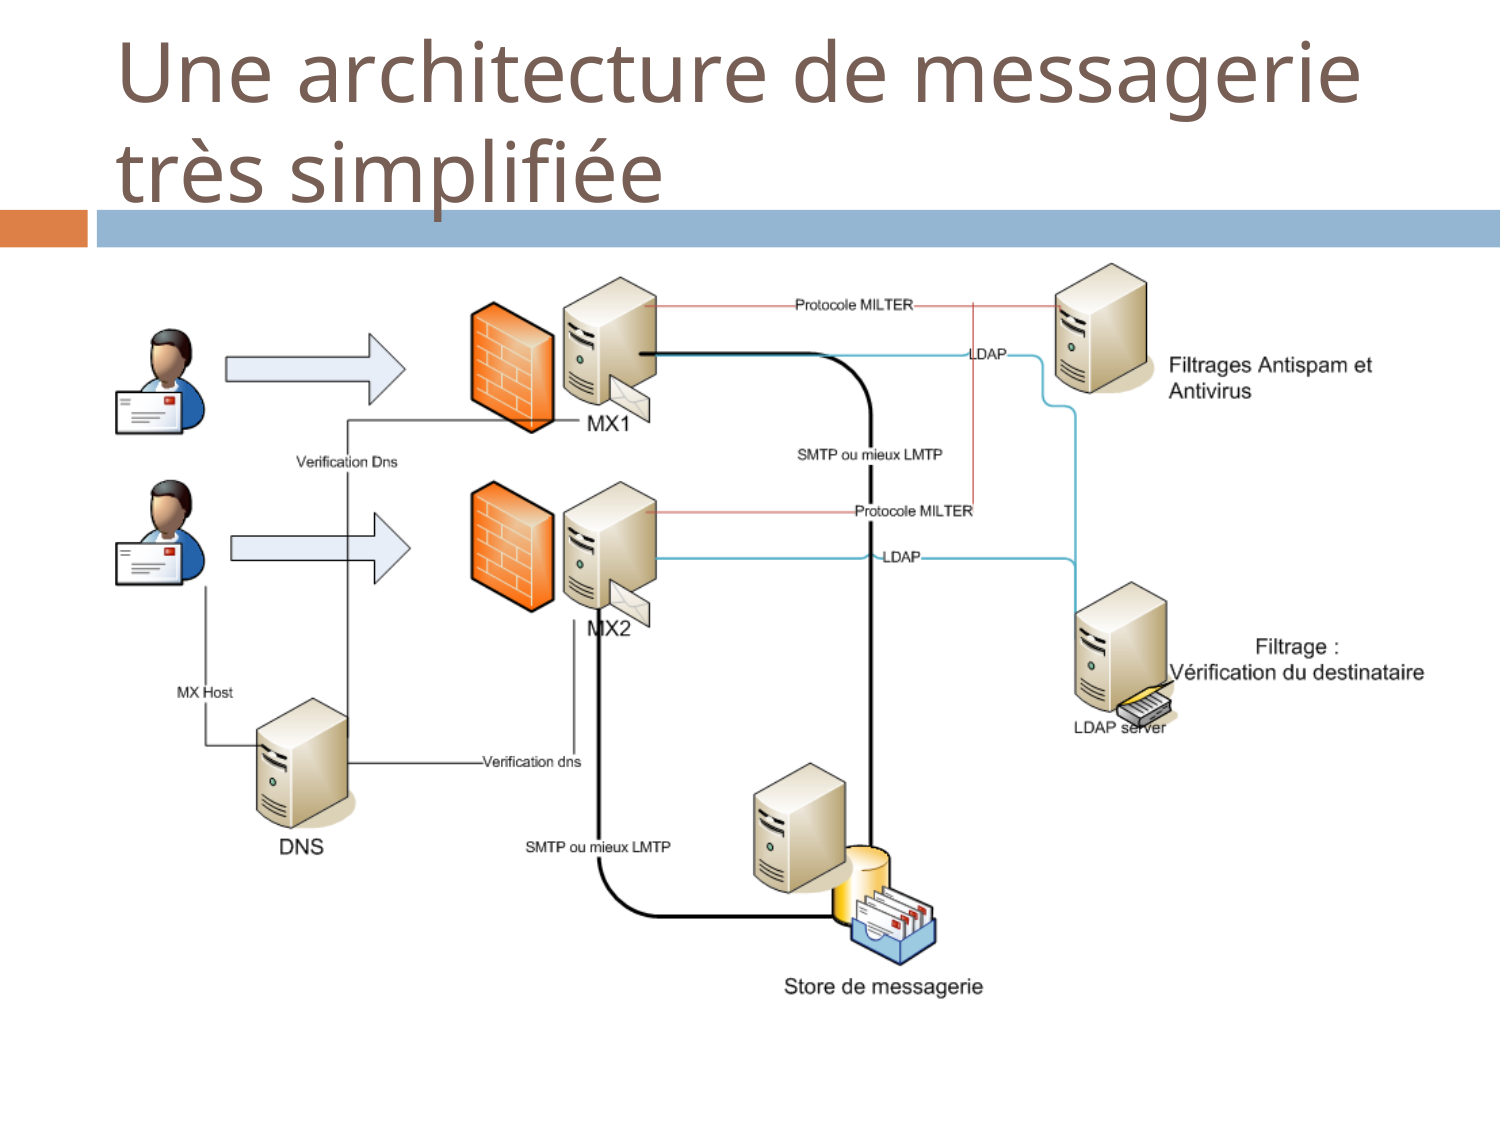

# Une architecture de messagerie très simplifiée